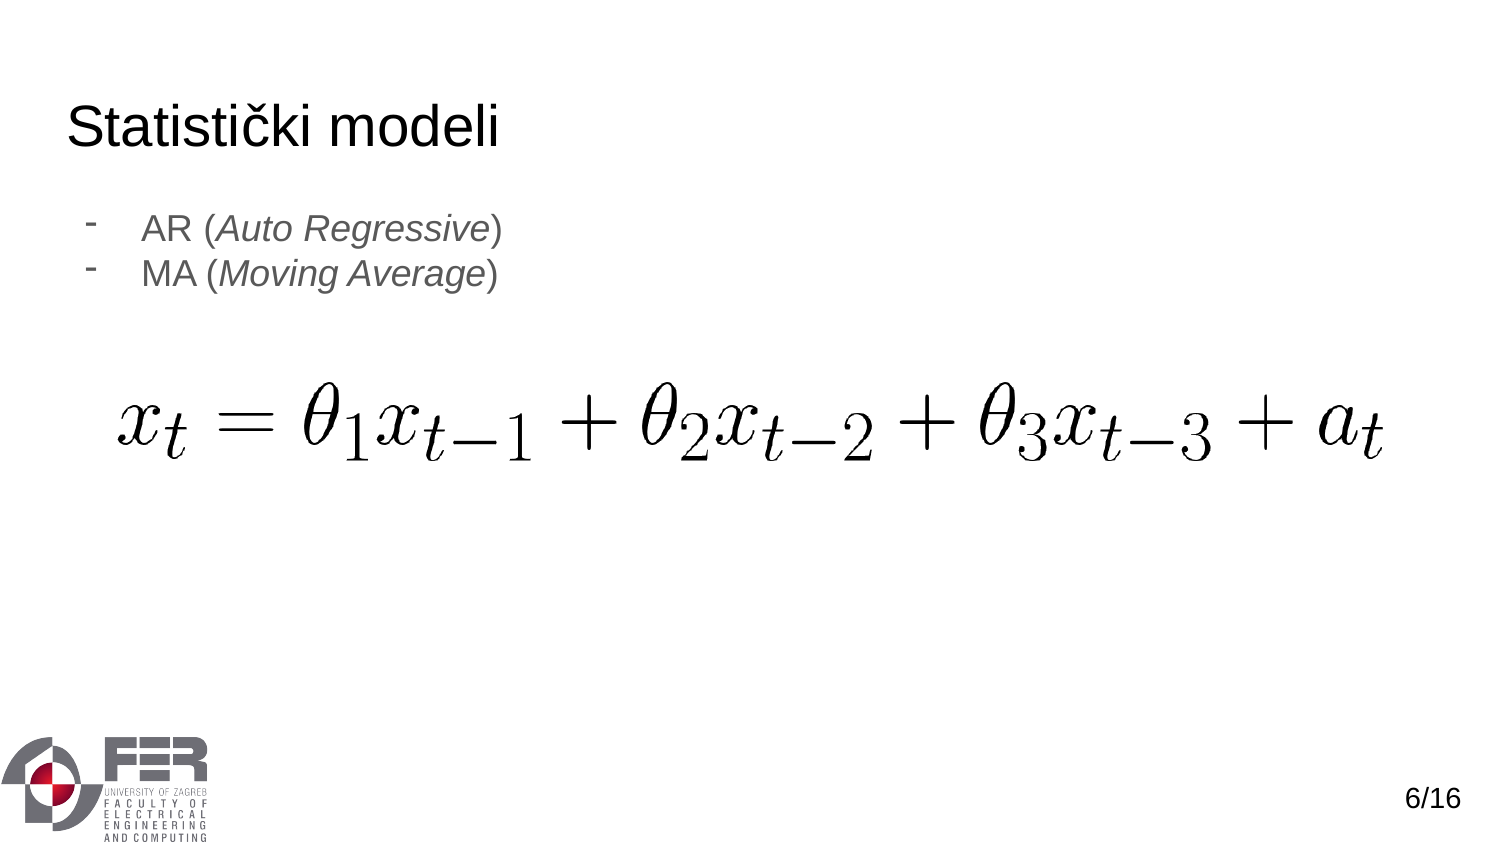

# Statistički modeli
AR (Auto Regressive)
MA (Moving Average)